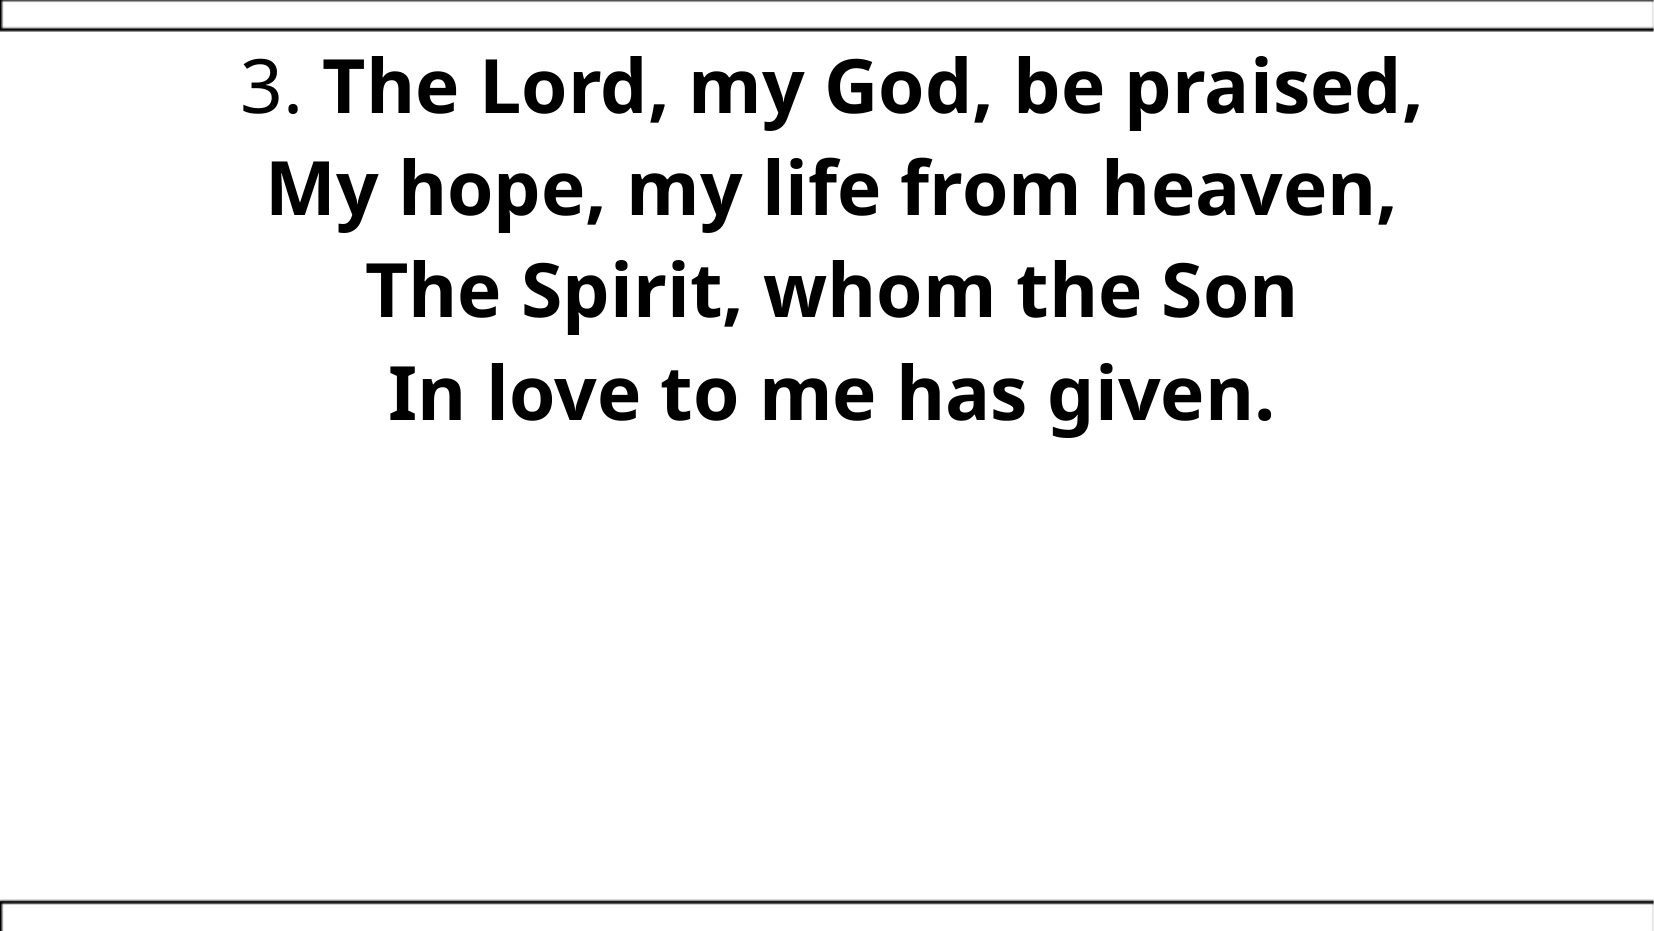

3. The Lord, my God, be praised,
My hope, my life from heaven,
The Spirit, whom the Son
In love to me has given.